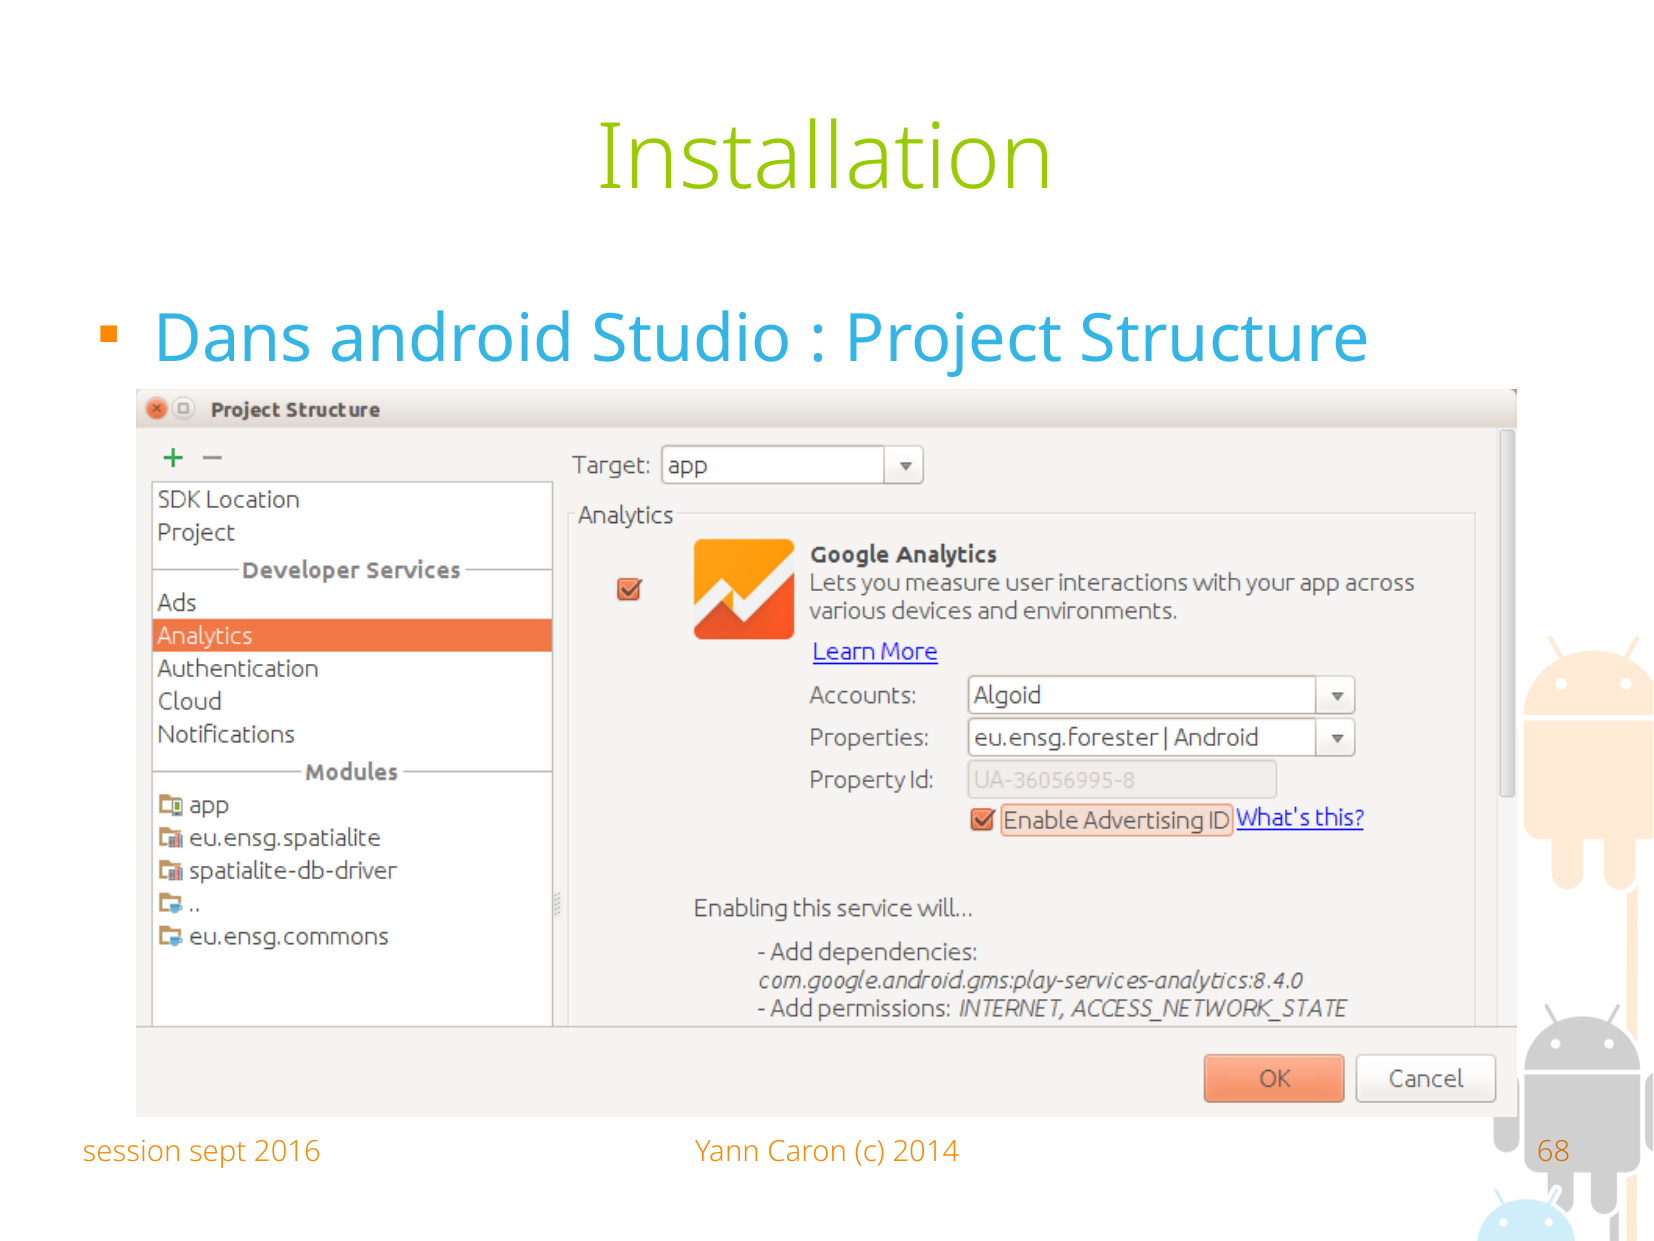

# Installation
Dans android Studio : Project Structure
session sept 2016
Yann Caron (c) 2014
68